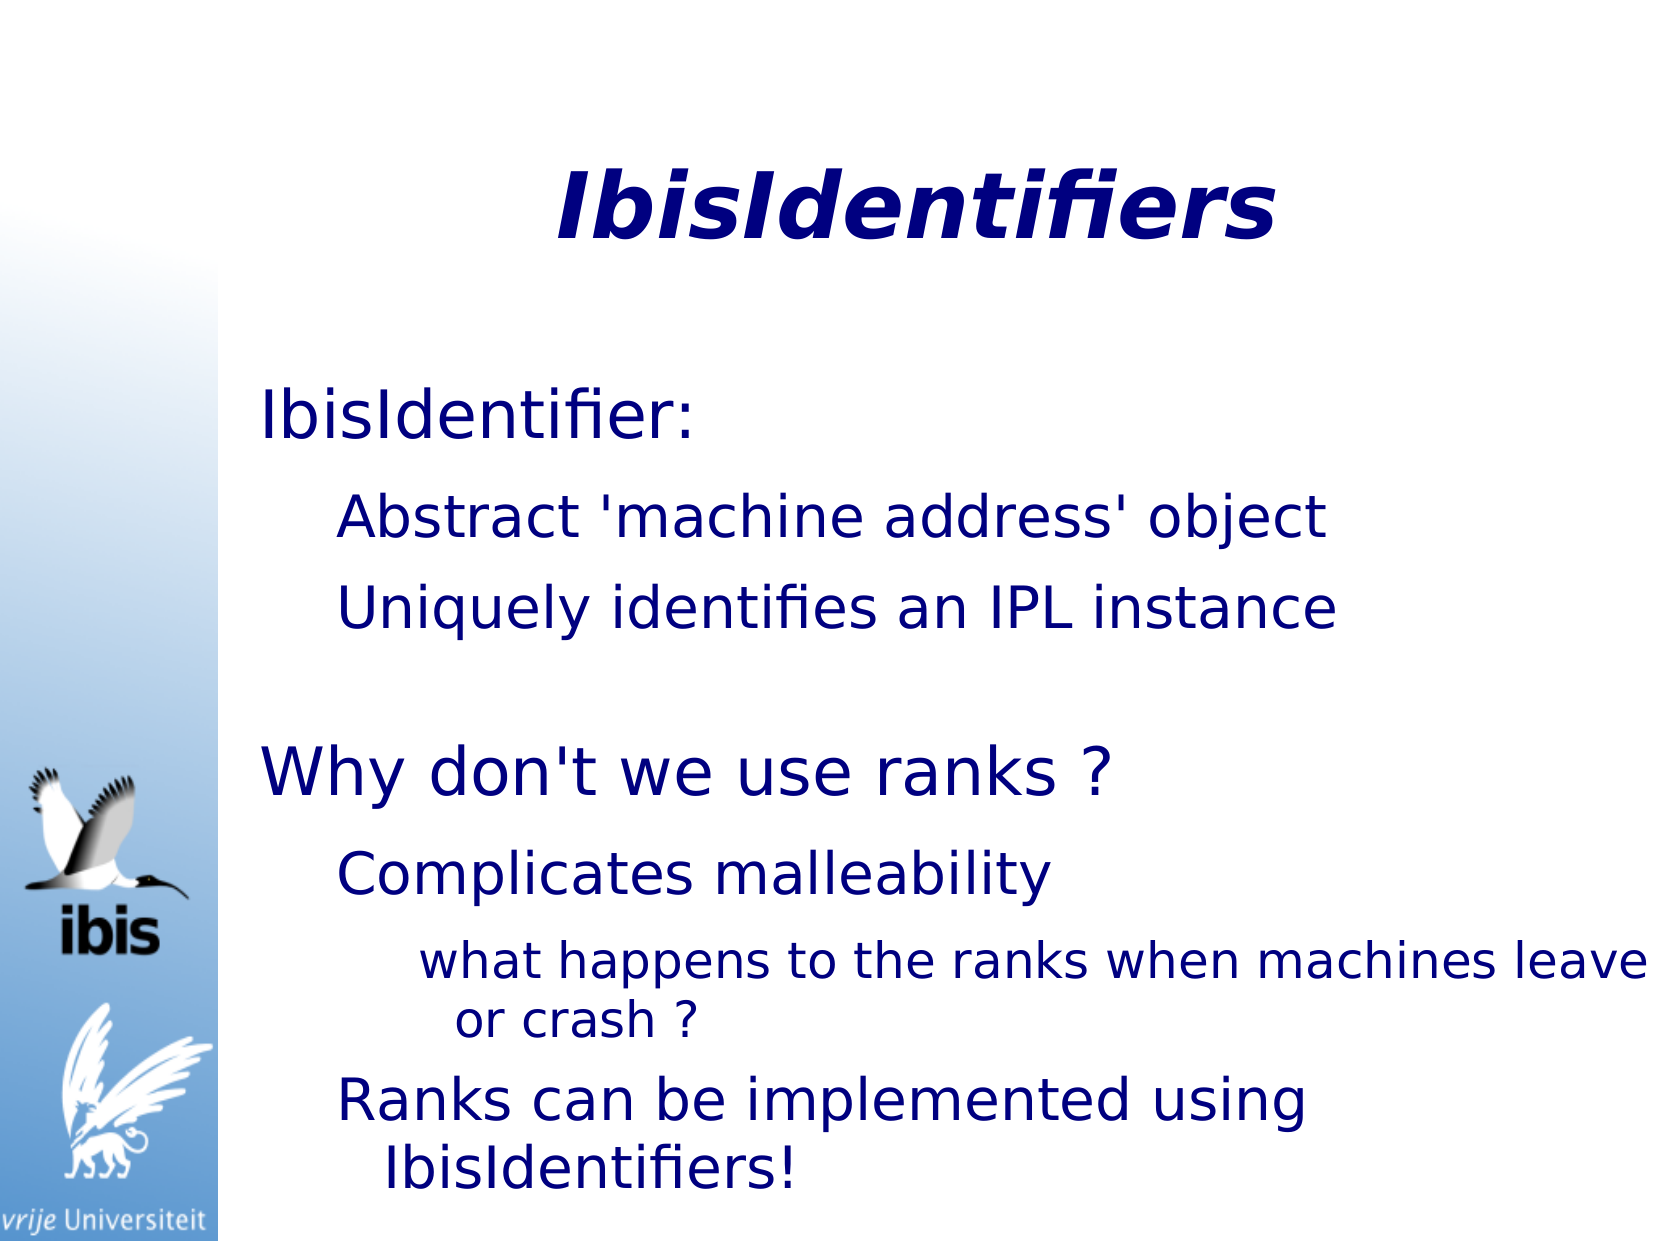

# IbisIdentifiers
IbisIdentifier:
Abstract 'machine address' object
Uniquely identifies an IPL instance
Why don't we use ranks ?
Complicates malleability
what happens to the ranks when machines leave or crash ?
Ranks can be implemented using IbisIdentifiers!